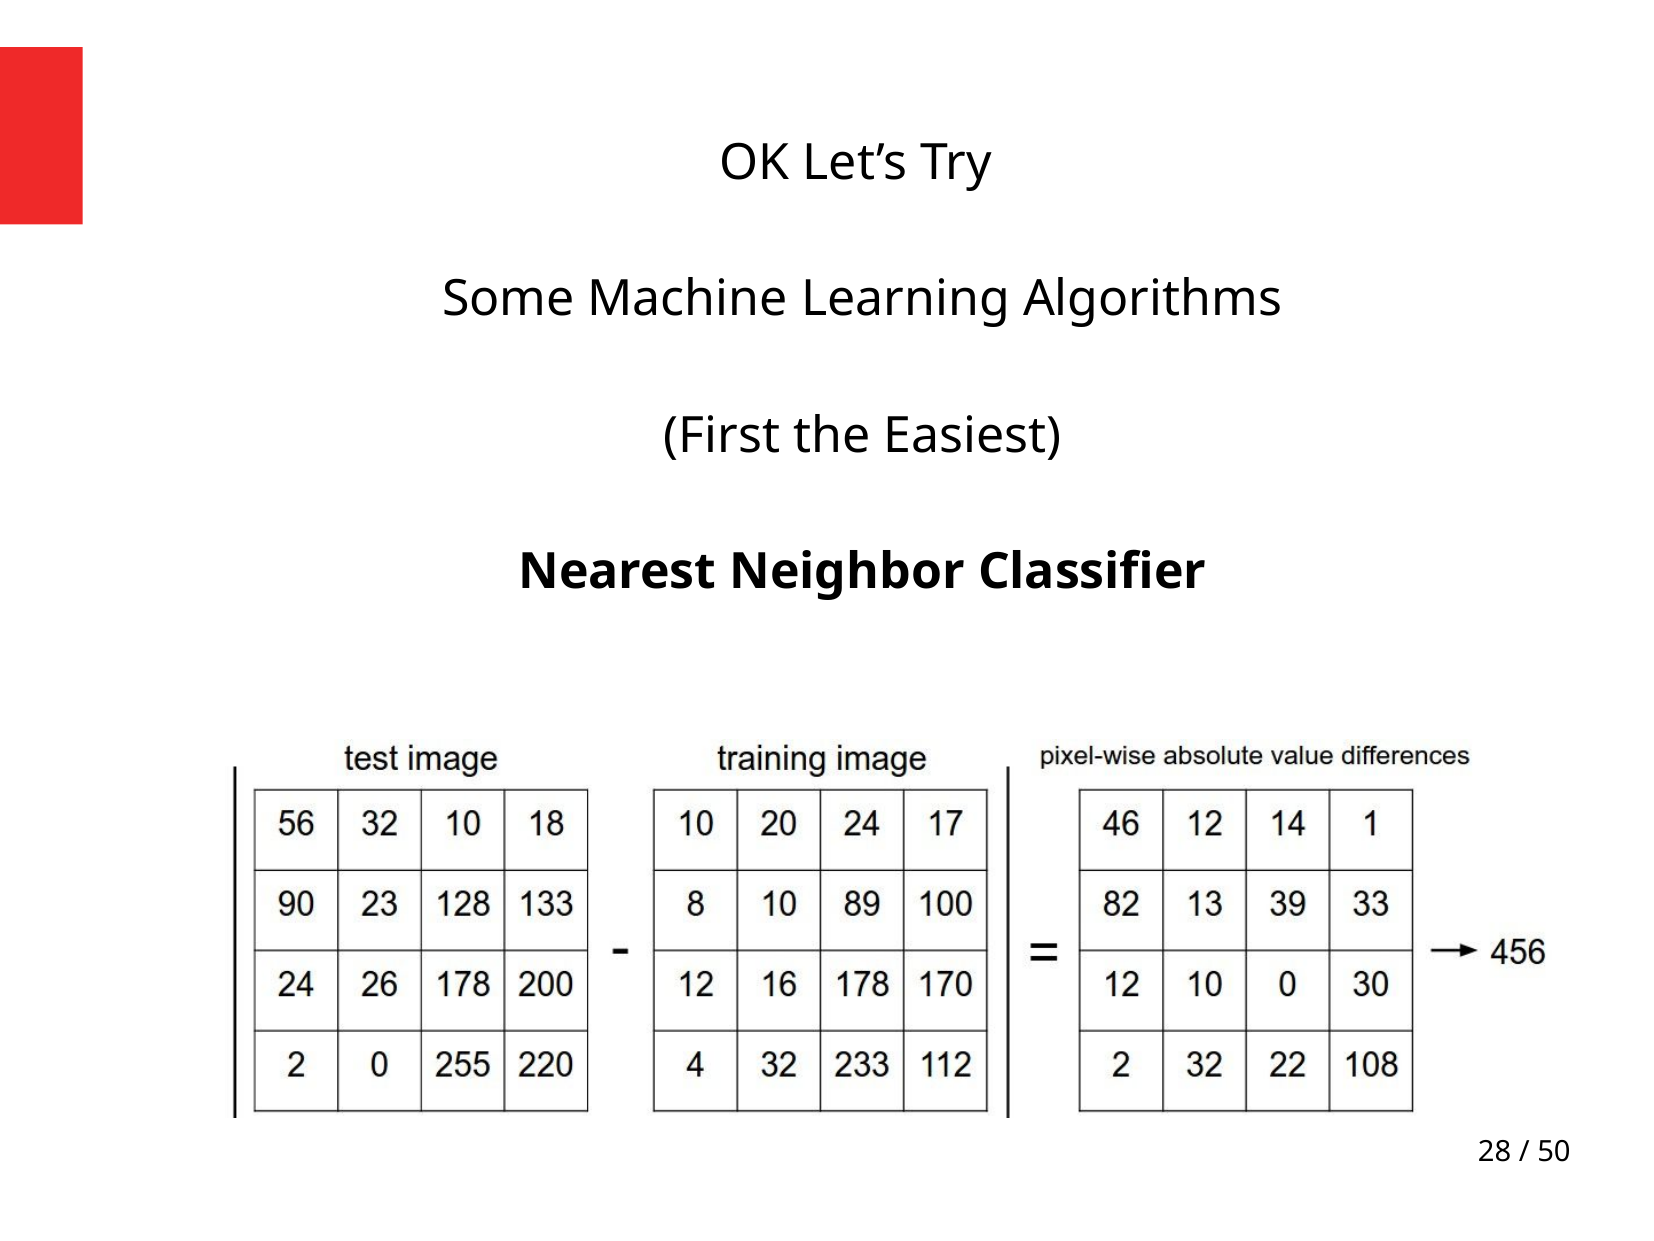

OK Let’s Try
Some Machine Learning Algorithms
(First the Easiest)
Nearest Neighbor Classifier
28